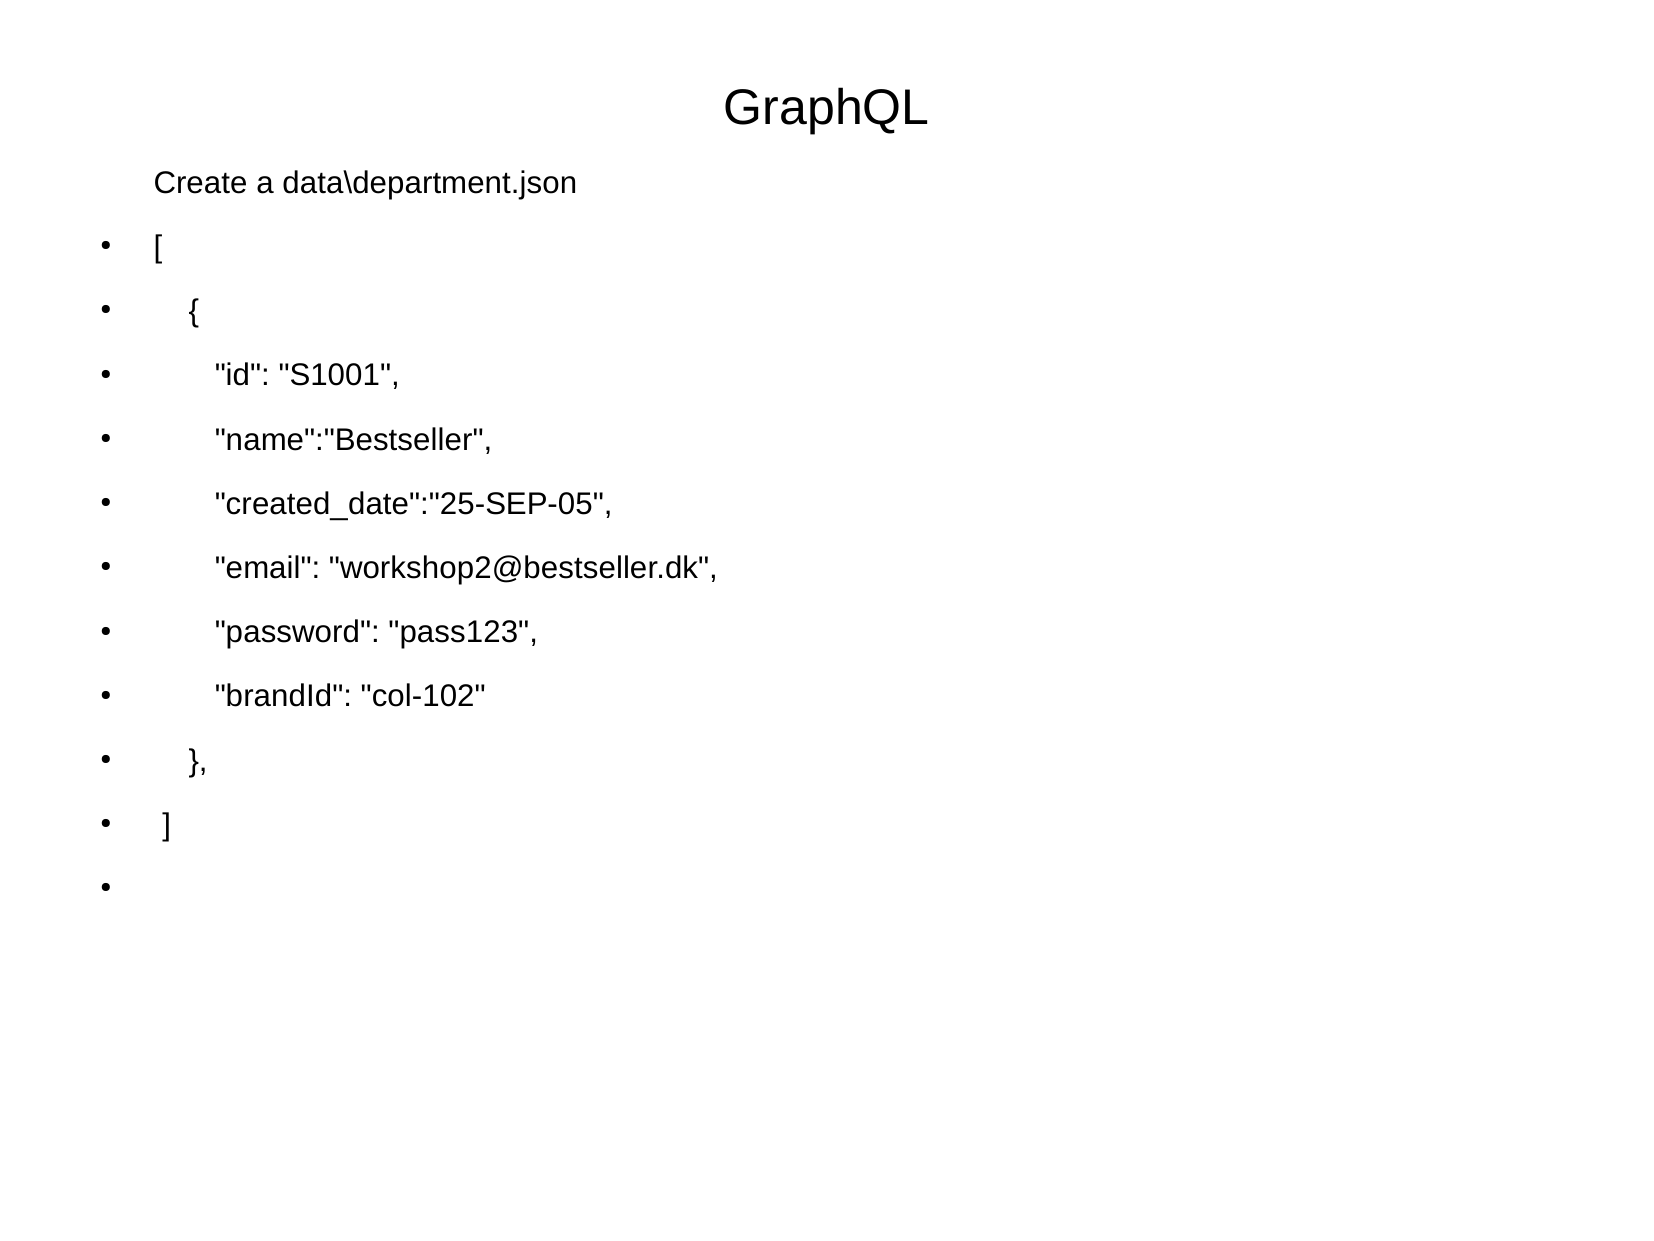

# GraphQL
Create a data\department.json
[
 {
 "id": "S1001",
 "name":"Bestseller",
 "created_date":"25-SEP-05",
 "email": "workshop2@bestseller.dk",
 "password": "pass123",
 "brandId": "col-102"
 },
 ]